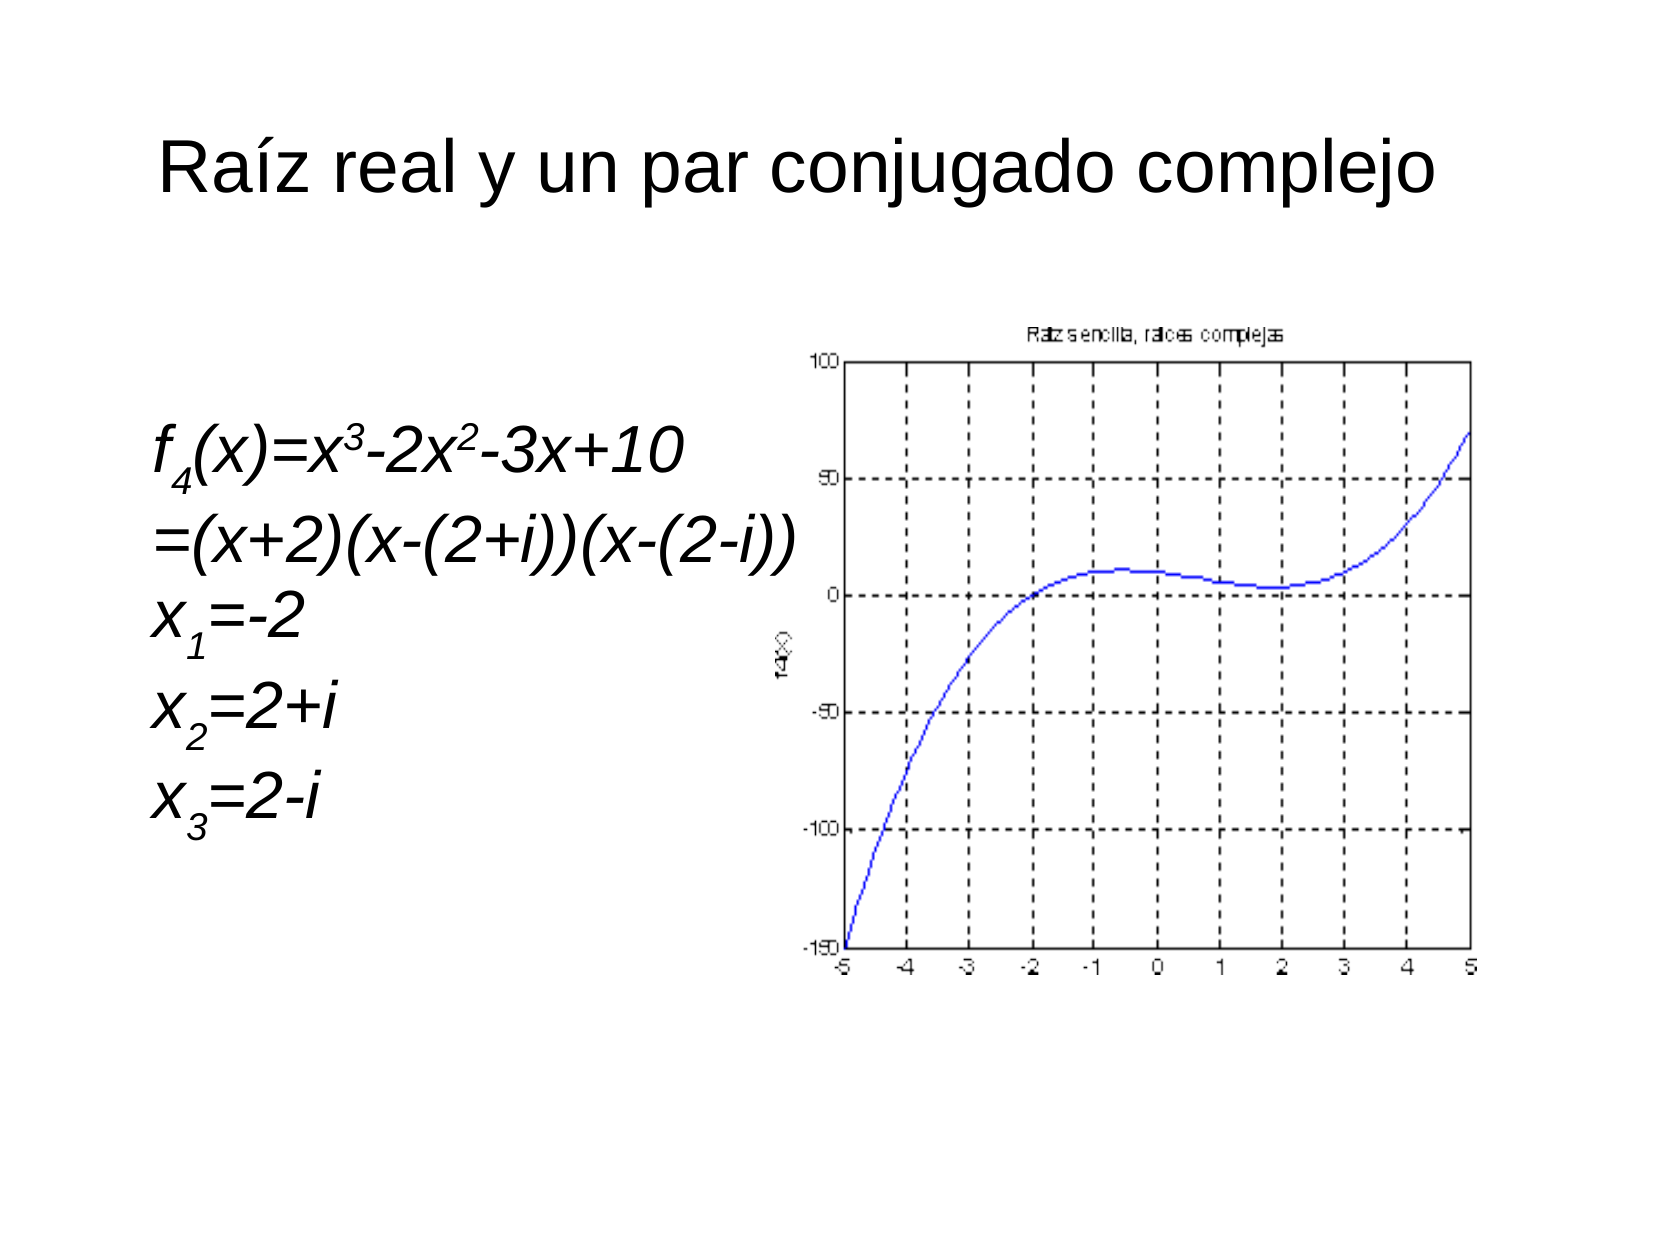

# Raíz real y un par conjugado complejo
f4(x)=x3-2x2-3x+10
=(x+2)(x-(2+i))(x-(2-i))
x1=-2
x2=2+i
x3=2-i